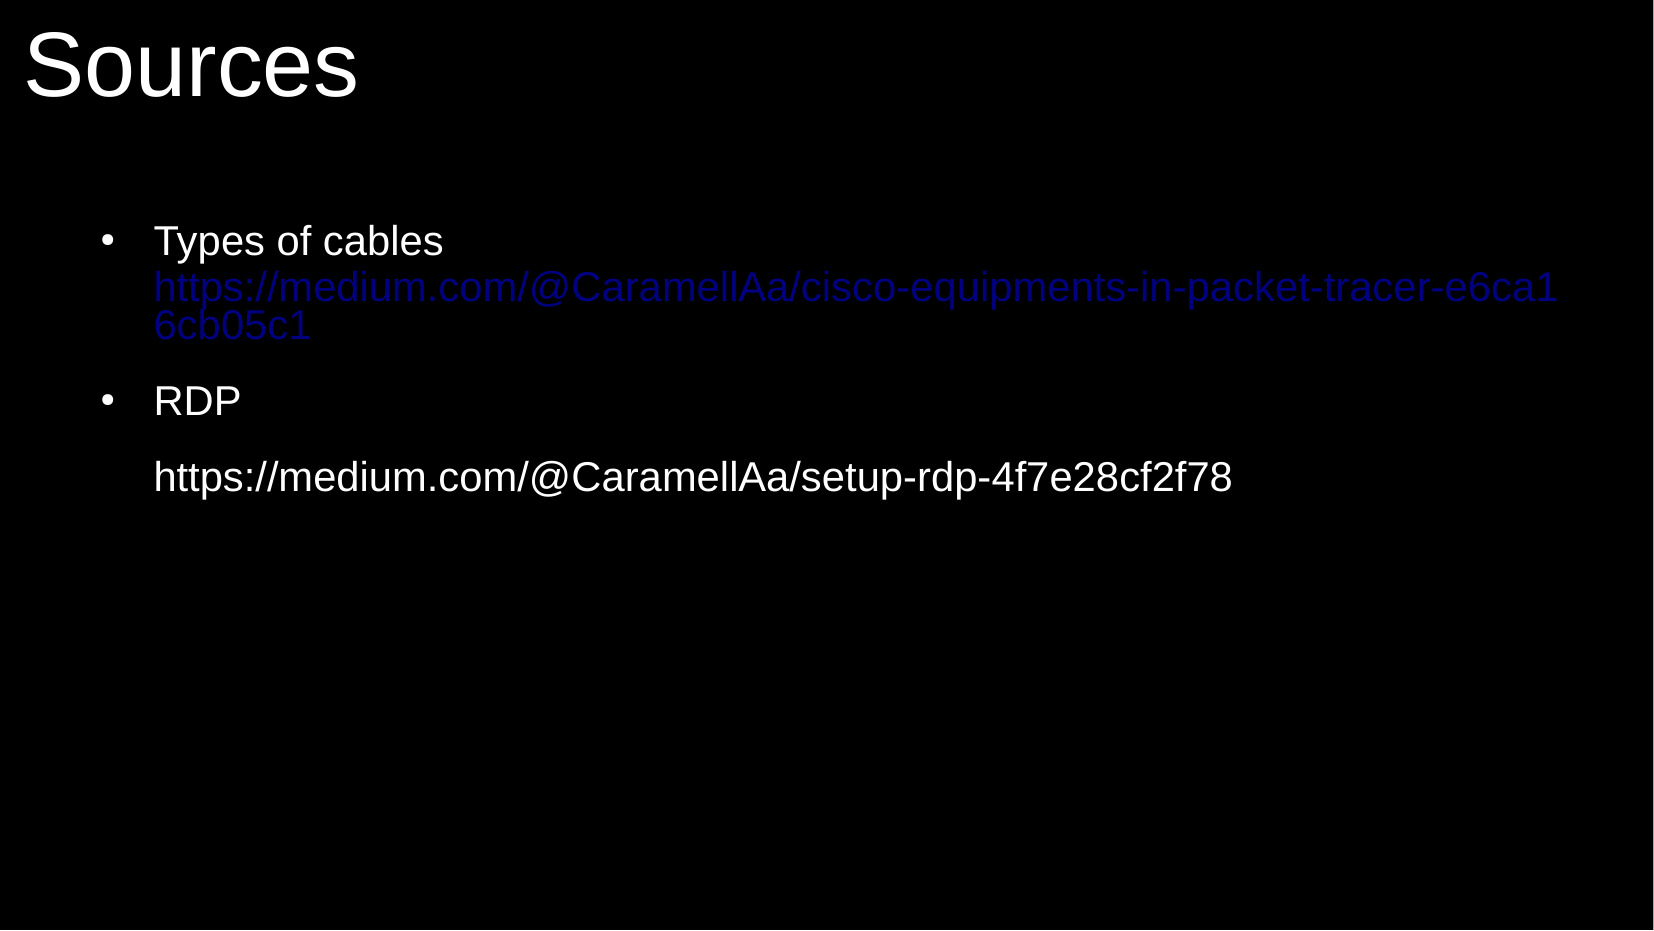

# Sources
Types of cables https://medium.com/@CaramellAa/cisco-equipments-in-packet-tracer-e6ca16cb05c1
RDP
https://medium.com/@CaramellAa/setup-rdp-4f7e28cf2f78
47